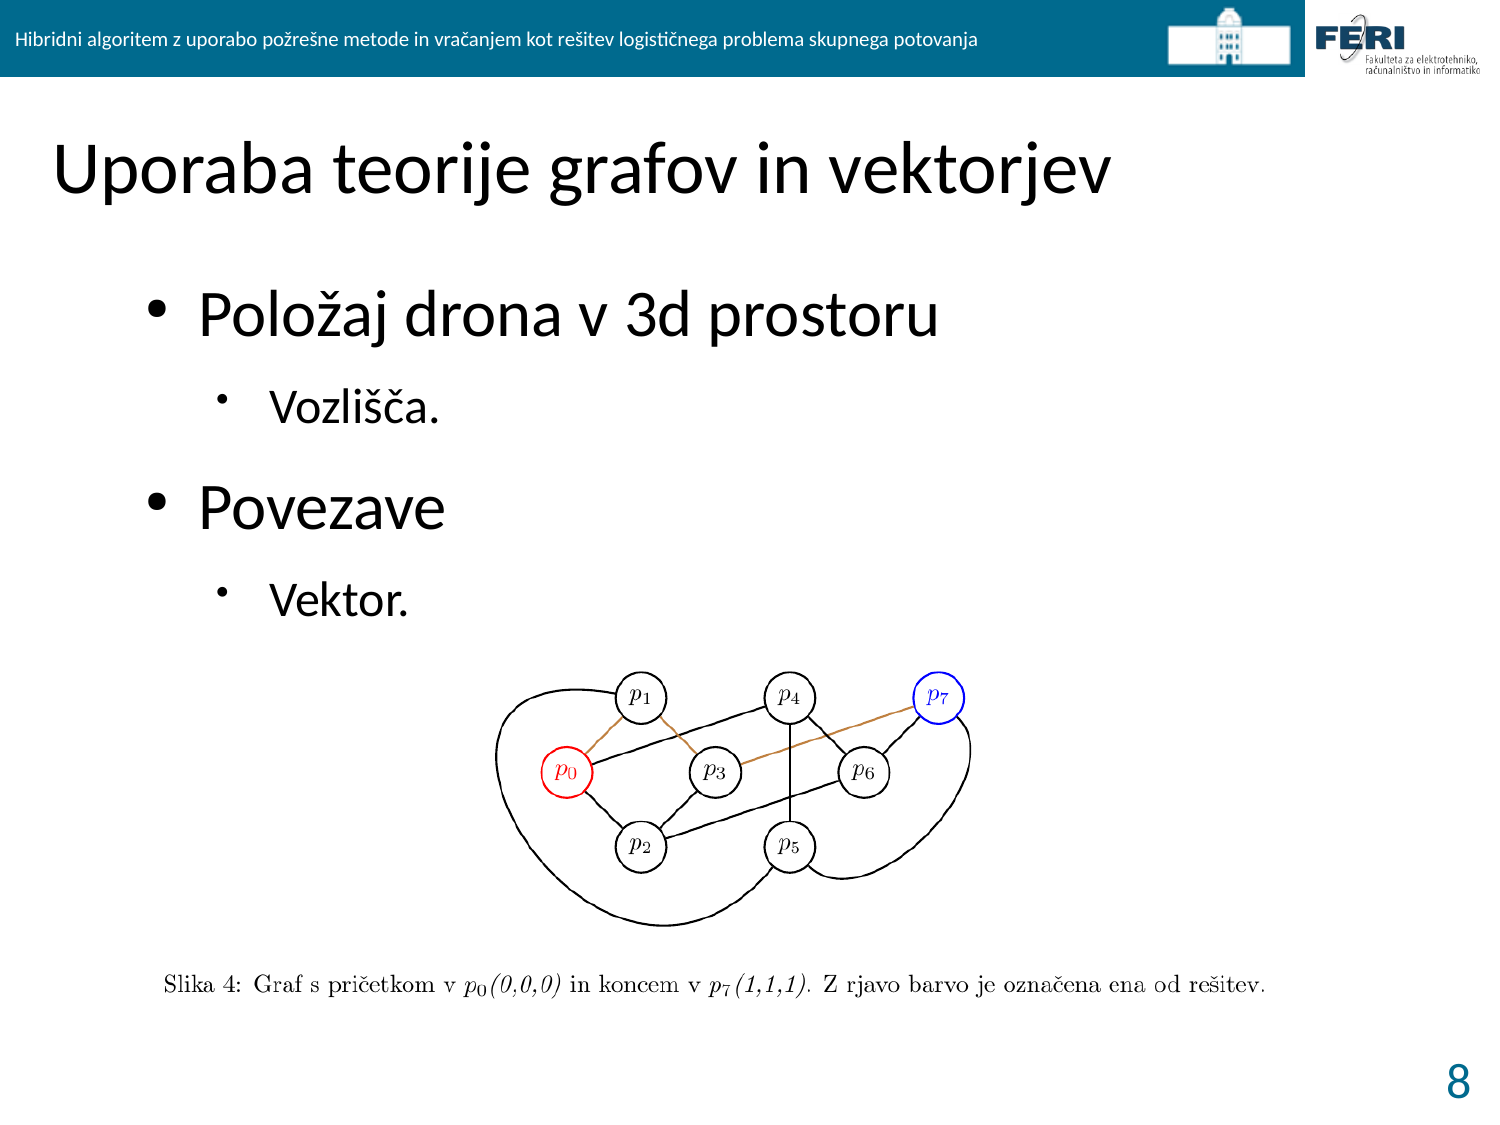

Hibridni algoritem z uporabo požrešne metode in vračanjem kot rešitev logističnega problema skupnega potovanja
# Uporaba teorije grafov in vektorjev
Položaj drona v 3d prostoru
Vozlišča.
Povezave
Vektor.